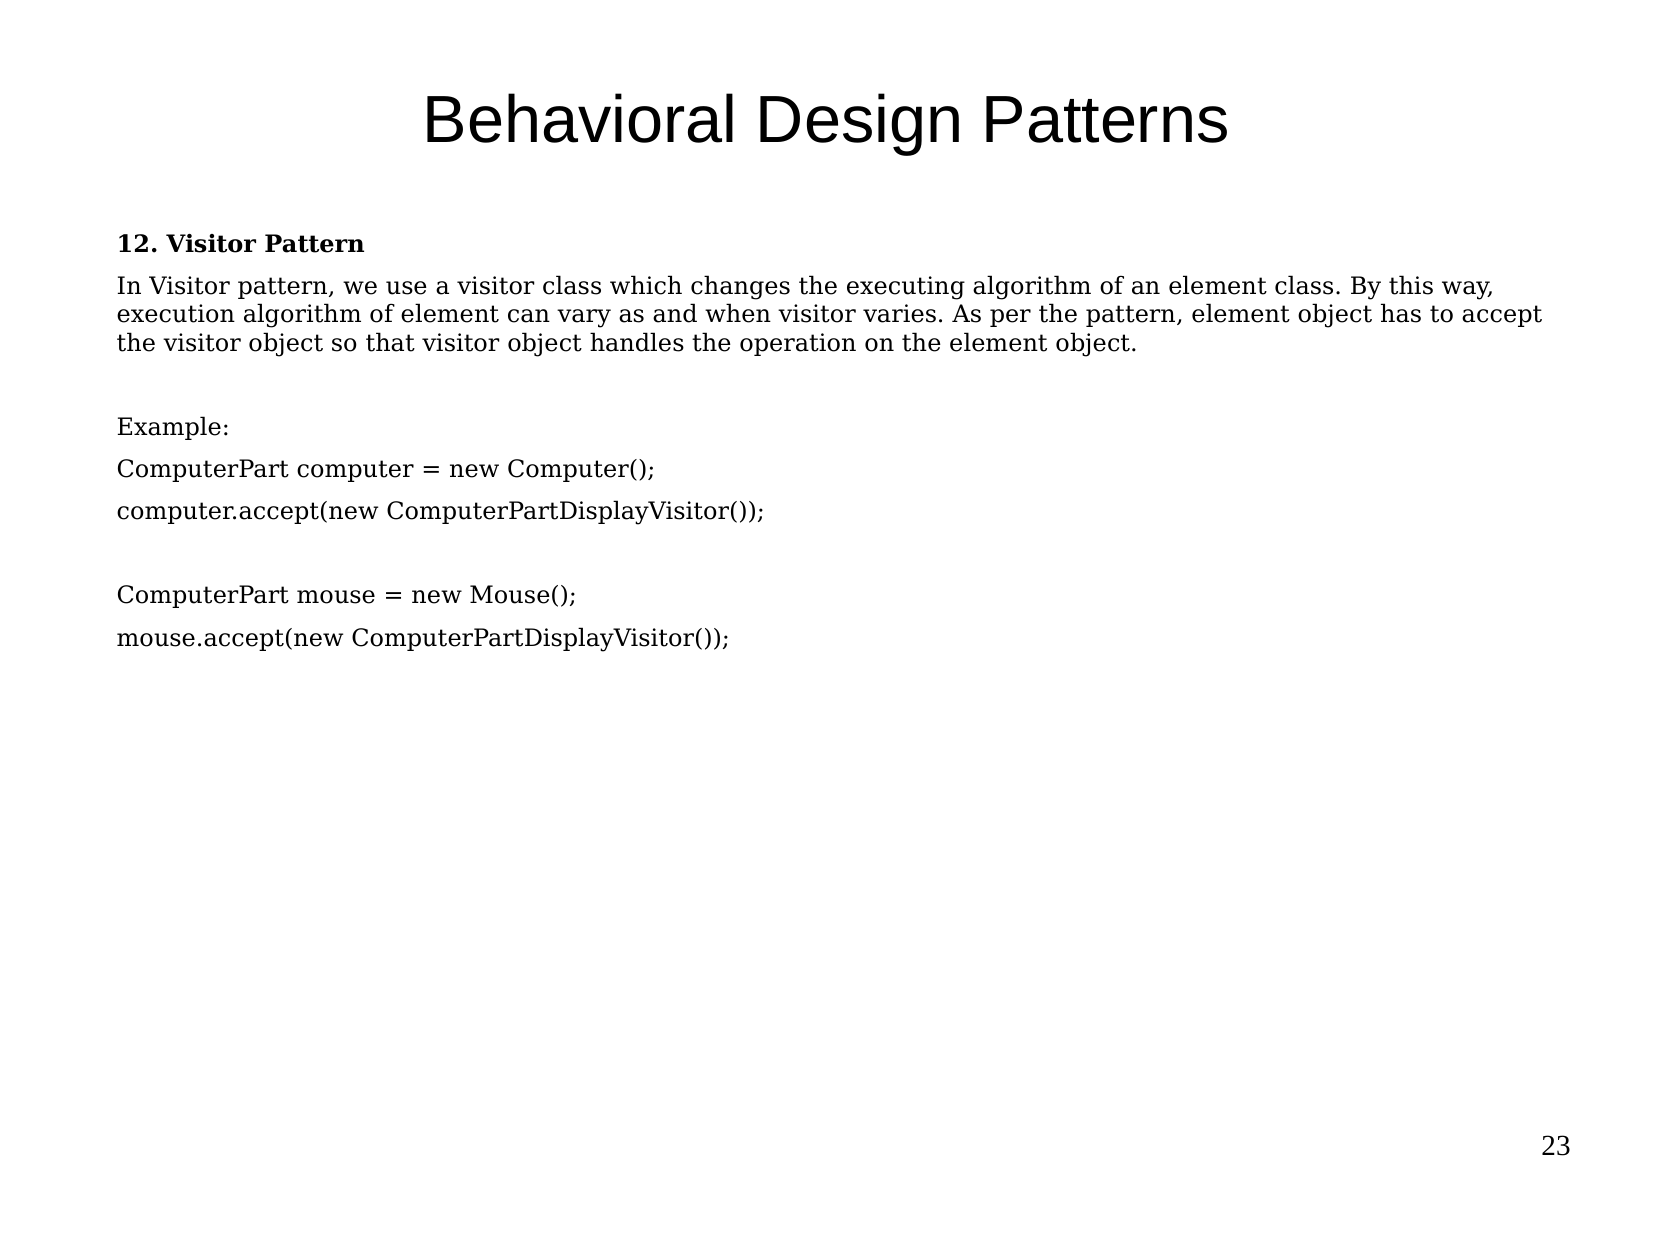

# Behavioral Design Patterns
12. Visitor Pattern
In Visitor pattern, we use a visitor class which changes the executing algorithm of an element class. By this way, execution algorithm of element can vary as and when visitor varies. As per the pattern, element object has to accept the visitor object so that visitor object handles the operation on the element object.
Example:
ComputerPart computer = new Computer();
computer.accept(new ComputerPartDisplayVisitor());
ComputerPart mouse = new Mouse();
mouse.accept(new ComputerPartDisplayVisitor());
23